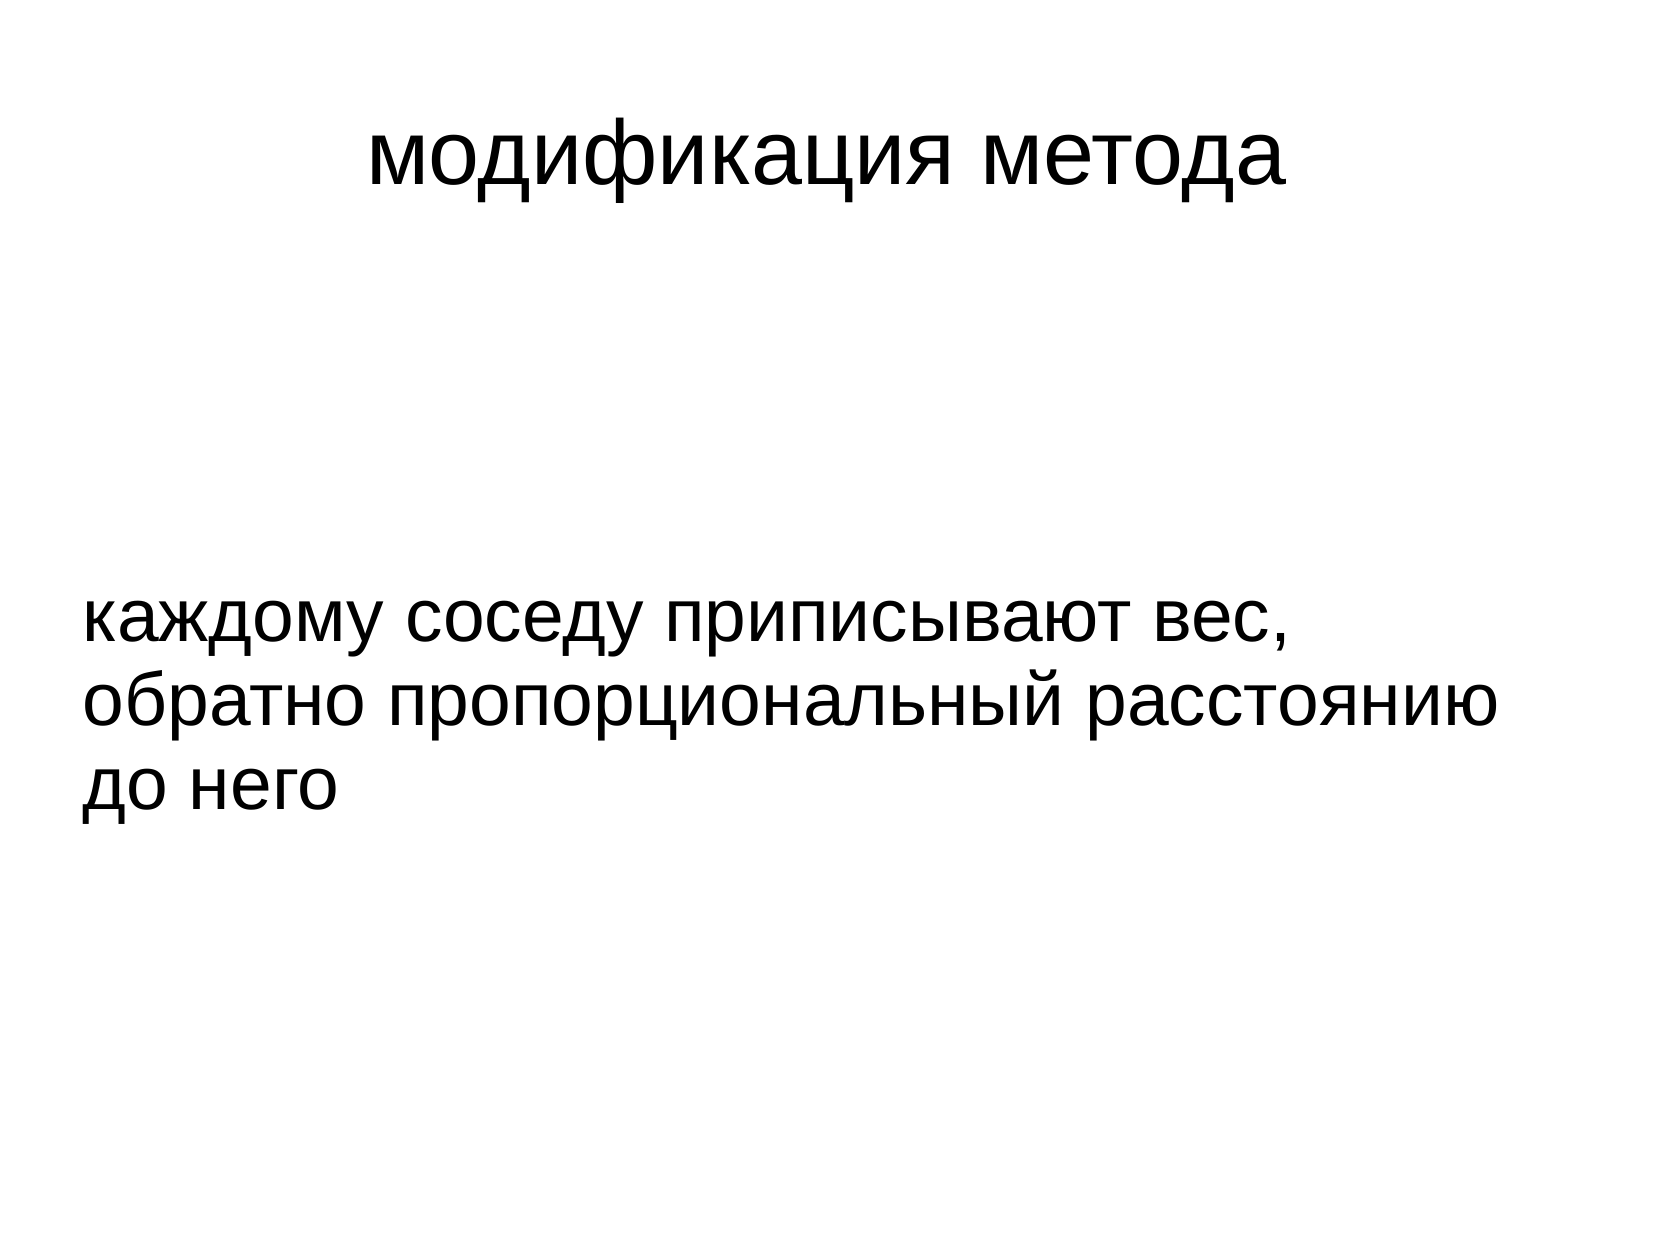

# модификация метода
каждому соседу приписывают вес, обратно пропорциональный расстоянию до него